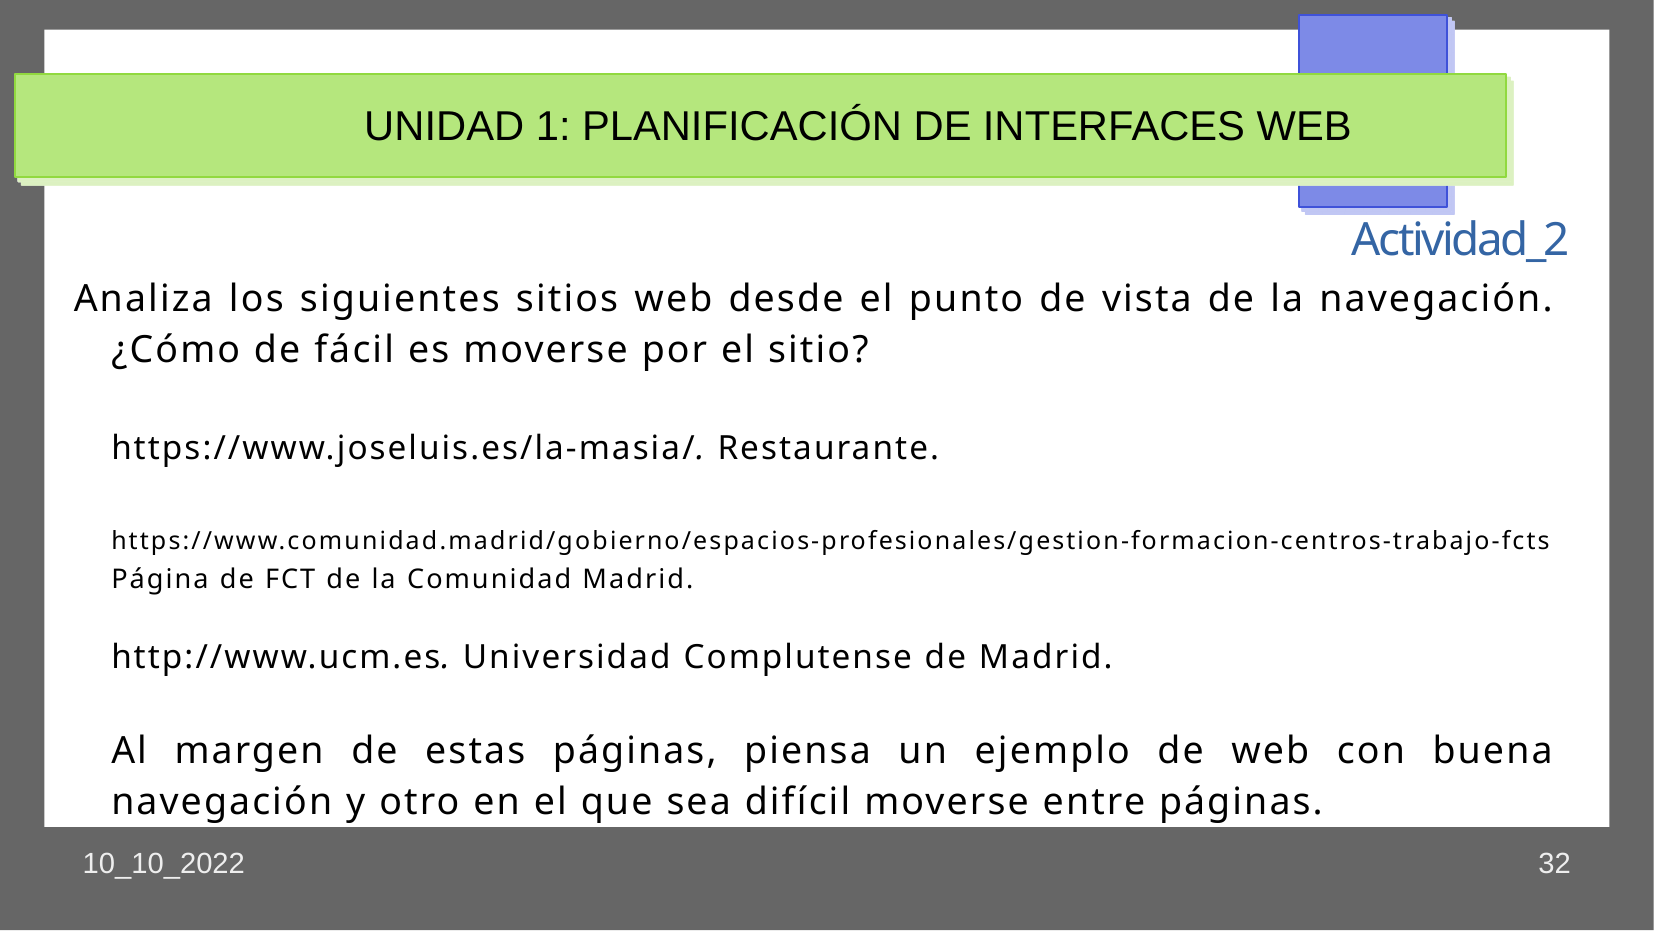

# UNIDAD 1: PLANIFICACIÓN DE INTERFACES WEB
																	Actividad_2
Analiza los siguientes sitios web desde el punto de vista de la navegación. ¿Cómo de fácil es moverse por el sitio?
https://www.joseluis.es/la-masia/. Restaurante.
https://www.comunidad.madrid/gobierno/espacios-profesionales/gestion-formacion-centros-trabajo-fcts Página de FCT de la Comunidad Madrid.
http://www.ucm.es. Universidad Complutense de Madrid.
Al margen de estas páginas, piensa un ejemplo de web con buena navegación y otro en el que sea difícil moverse entre páginas.
10_10_2022
32